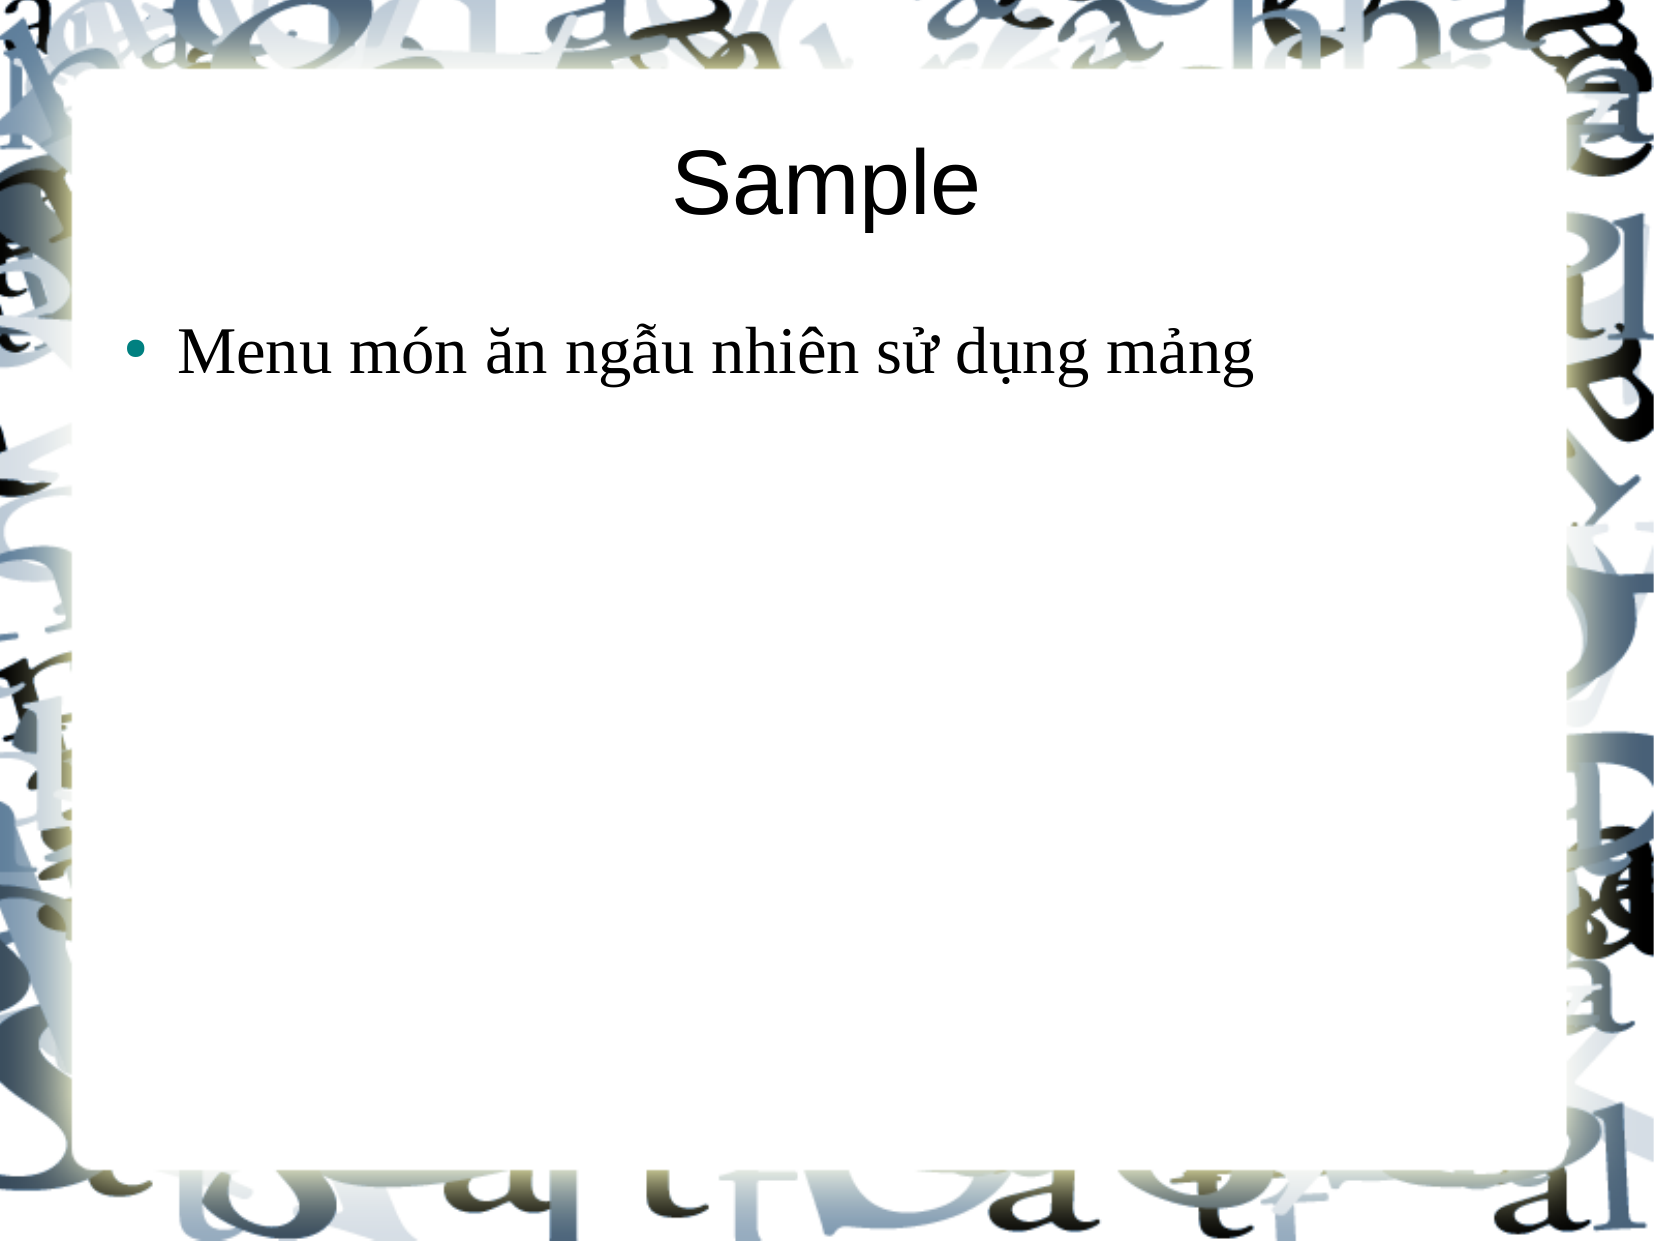

# Sample
Menu món ăn ngẫu nhiên sử dụng mảng